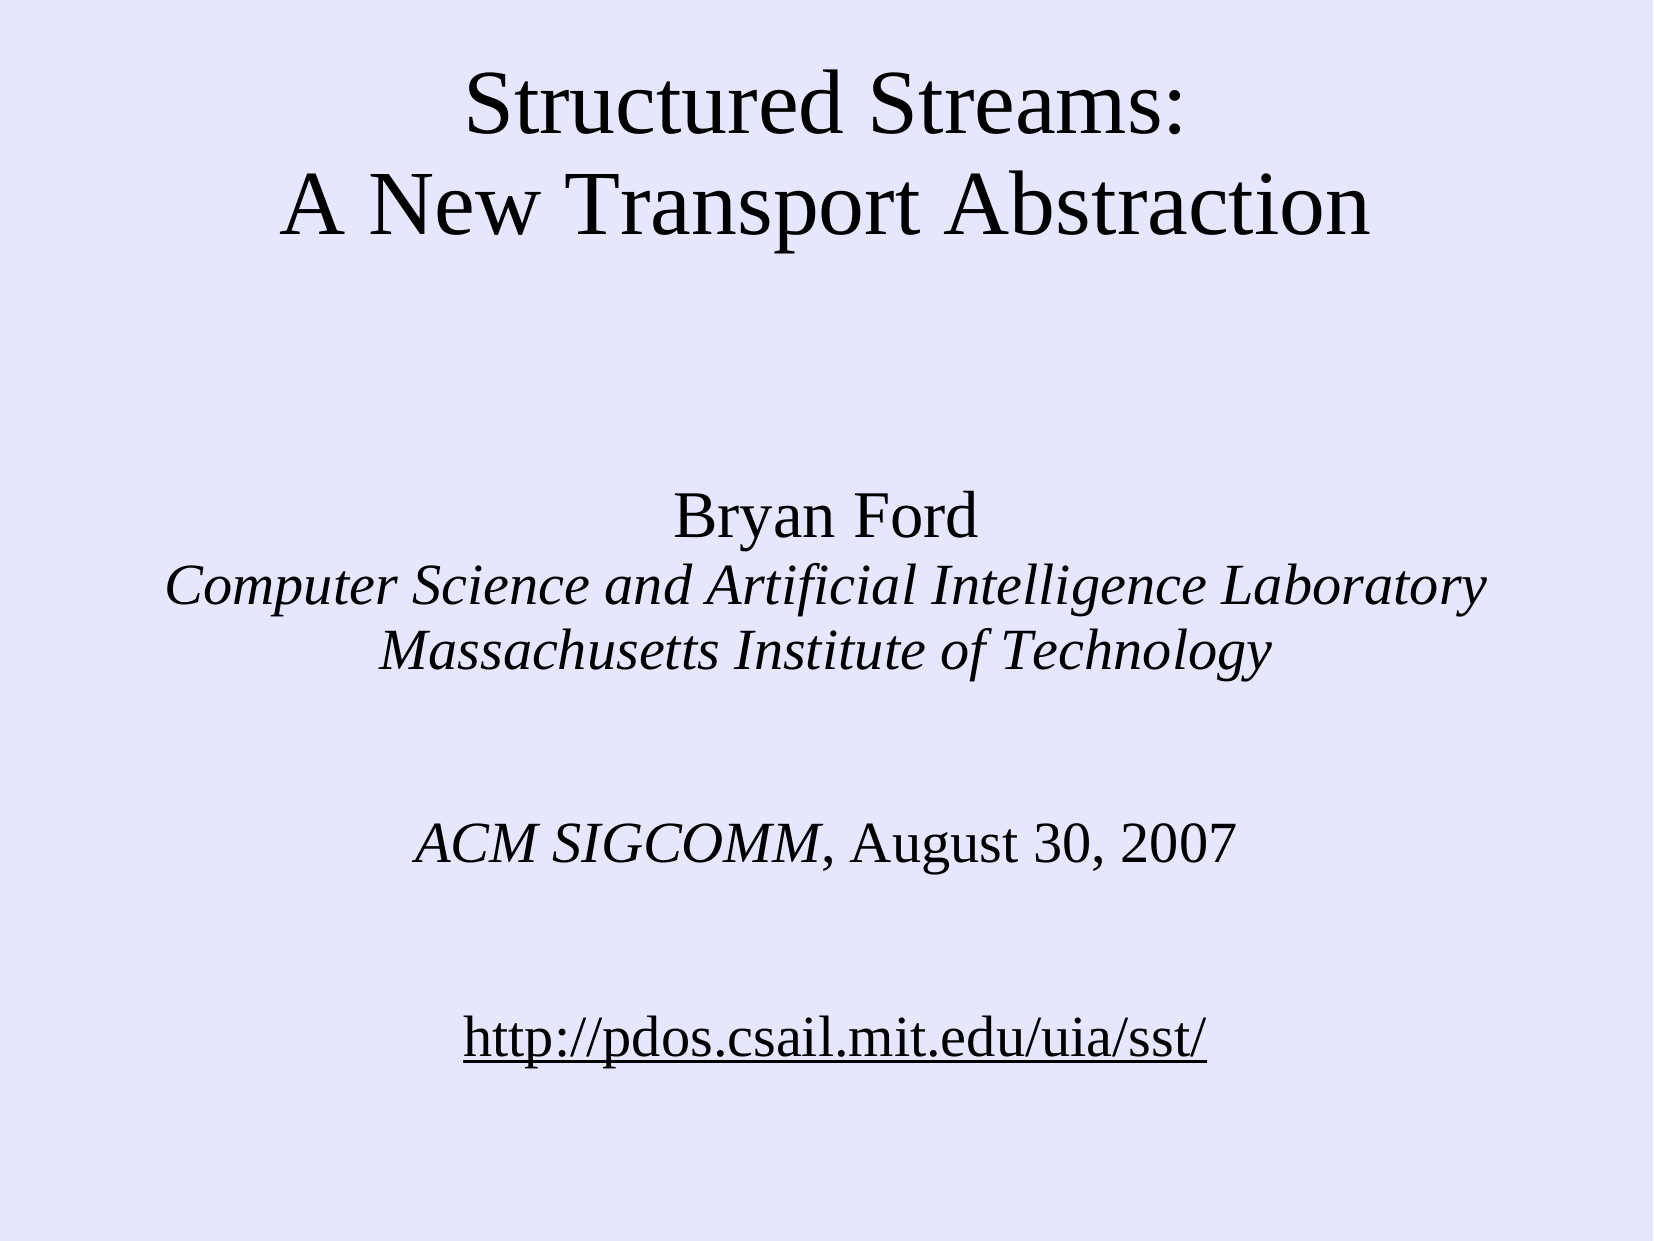

# Structured Streams: A New Transport Abstraction
Bryan Ford
Computer Science and Artificial Intelligence Laboratory
Massachusetts Institute of Technology
ACM SIGCOMM, August 30, 2007
http://pdos.csail.mit.edu/uia/sst/